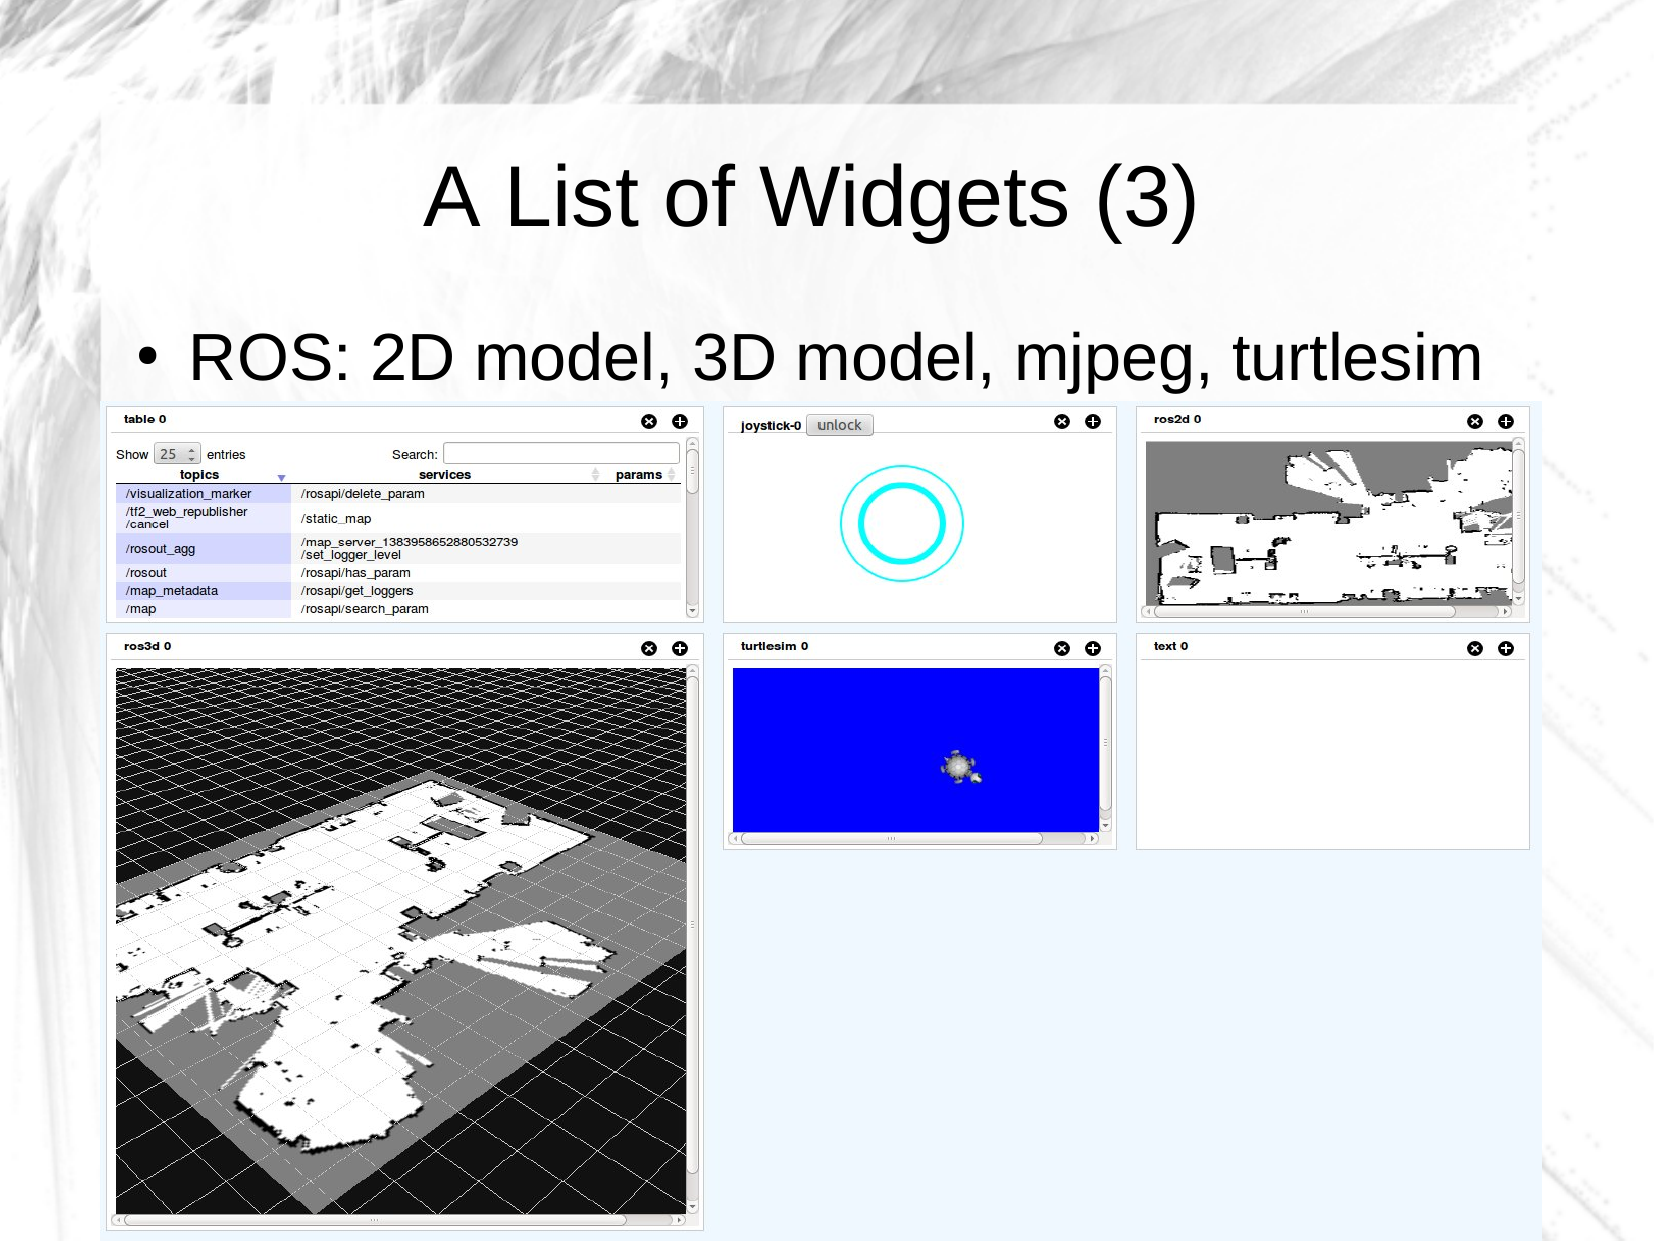

# A List of Widgets (3)
ROS: 2D model, 3D model, mjpeg, turtlesim